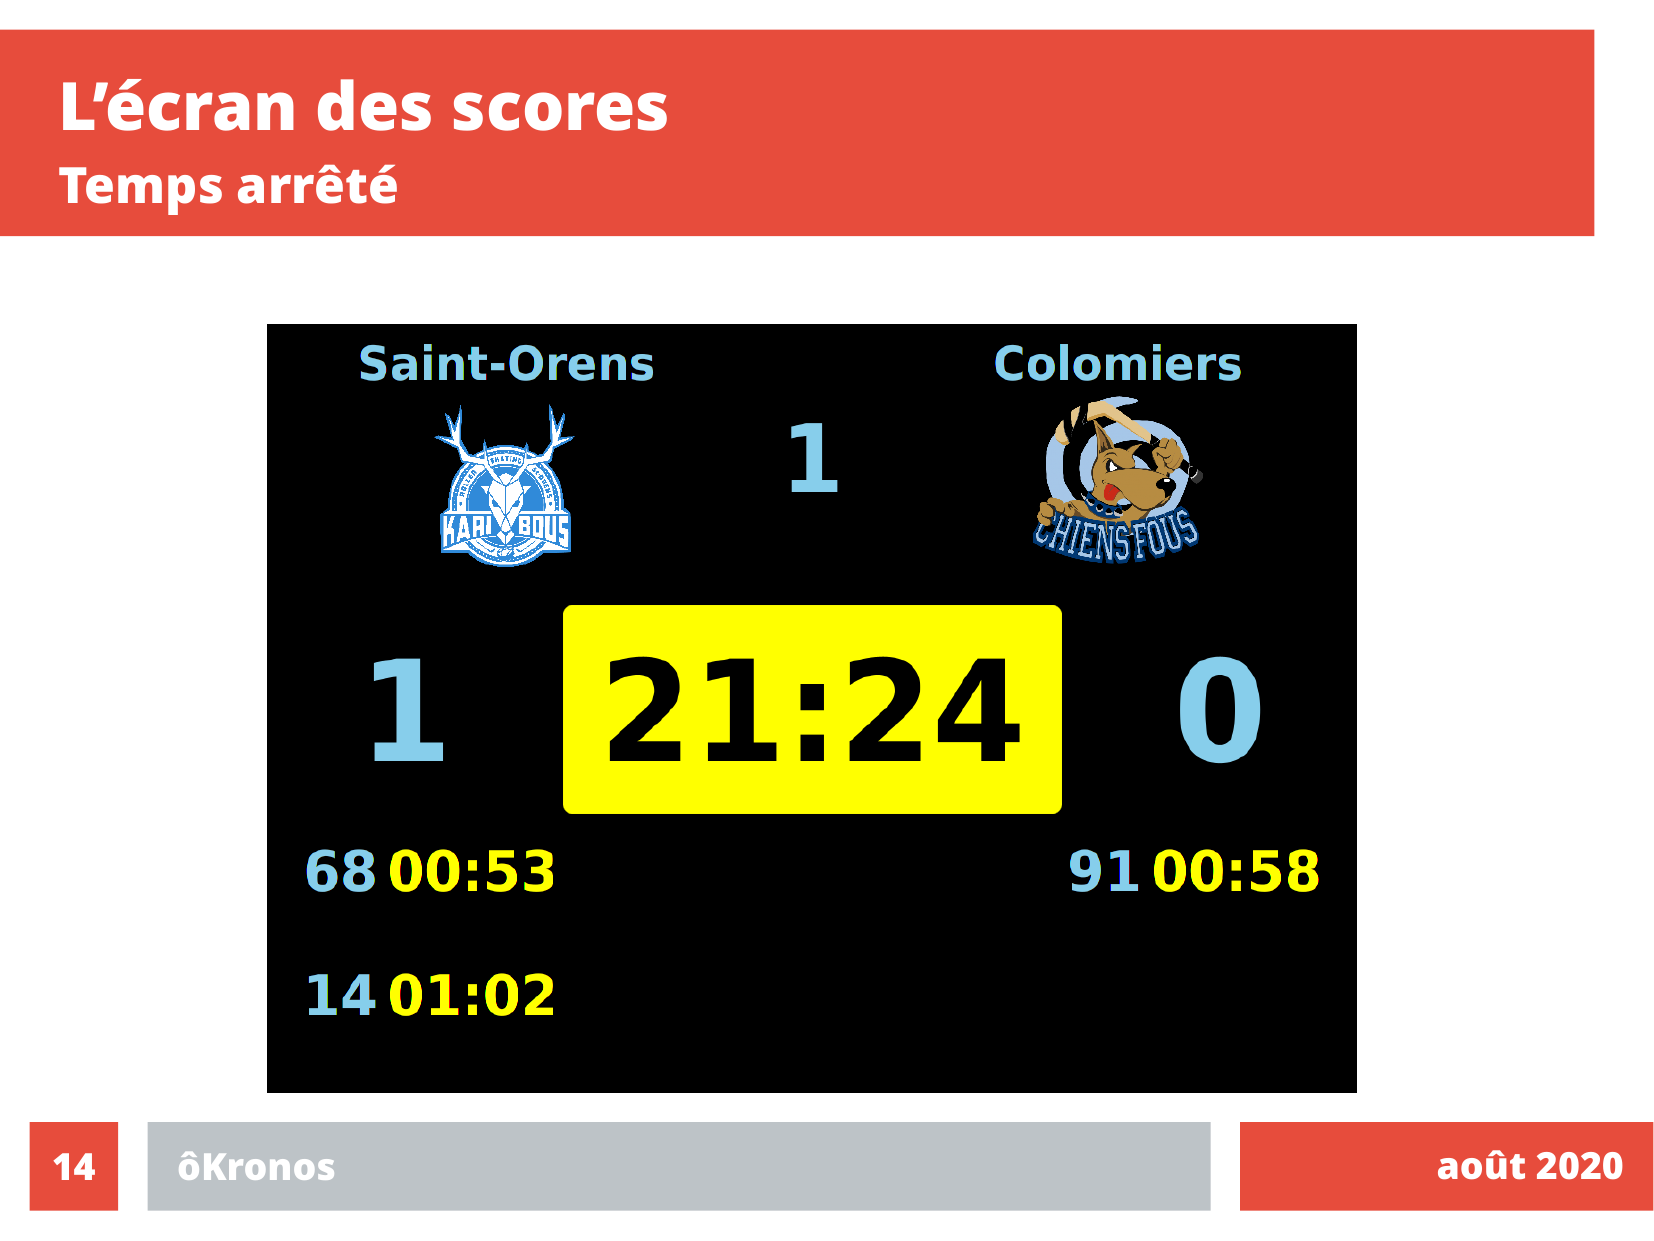

# L’écran des scores Temps arrêté
14
ôKronos
août 2020